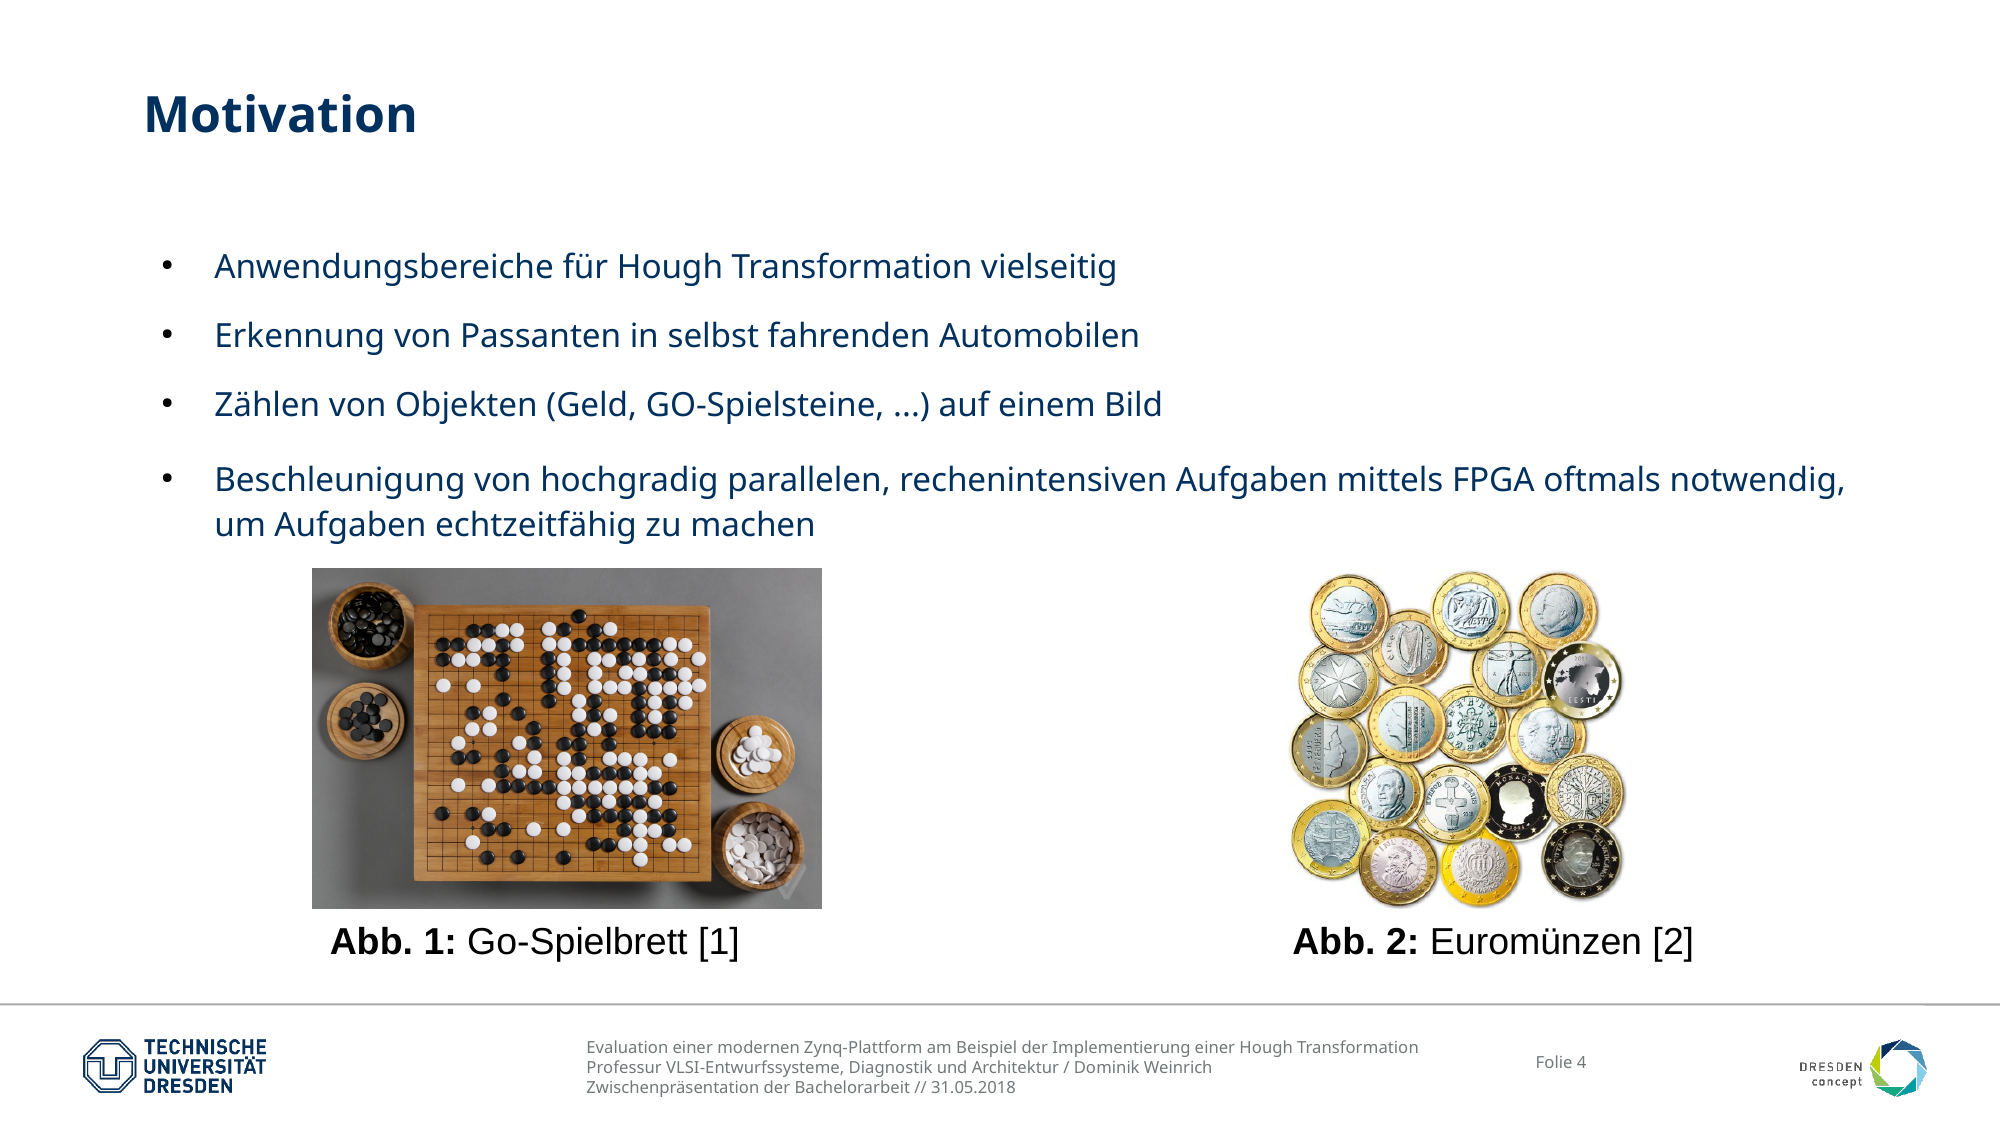

# Motivation
Anwendungsbereiche für Hough Transformation vielseitig
Erkennung von Passanten in selbst fahrenden Automobilen
Zählen von Objekten (Geld, GO-Spielsteine, ...) auf einem Bild
Beschleunigung von hochgradig parallelen, rechenintensiven Aufgaben mittels FPGA oftmals notwendig, um Aufgaben echtzeitfähig zu machen
Abb. 1: Go-Spielbrett [1]
Abb. 2: Euromünzen [2]